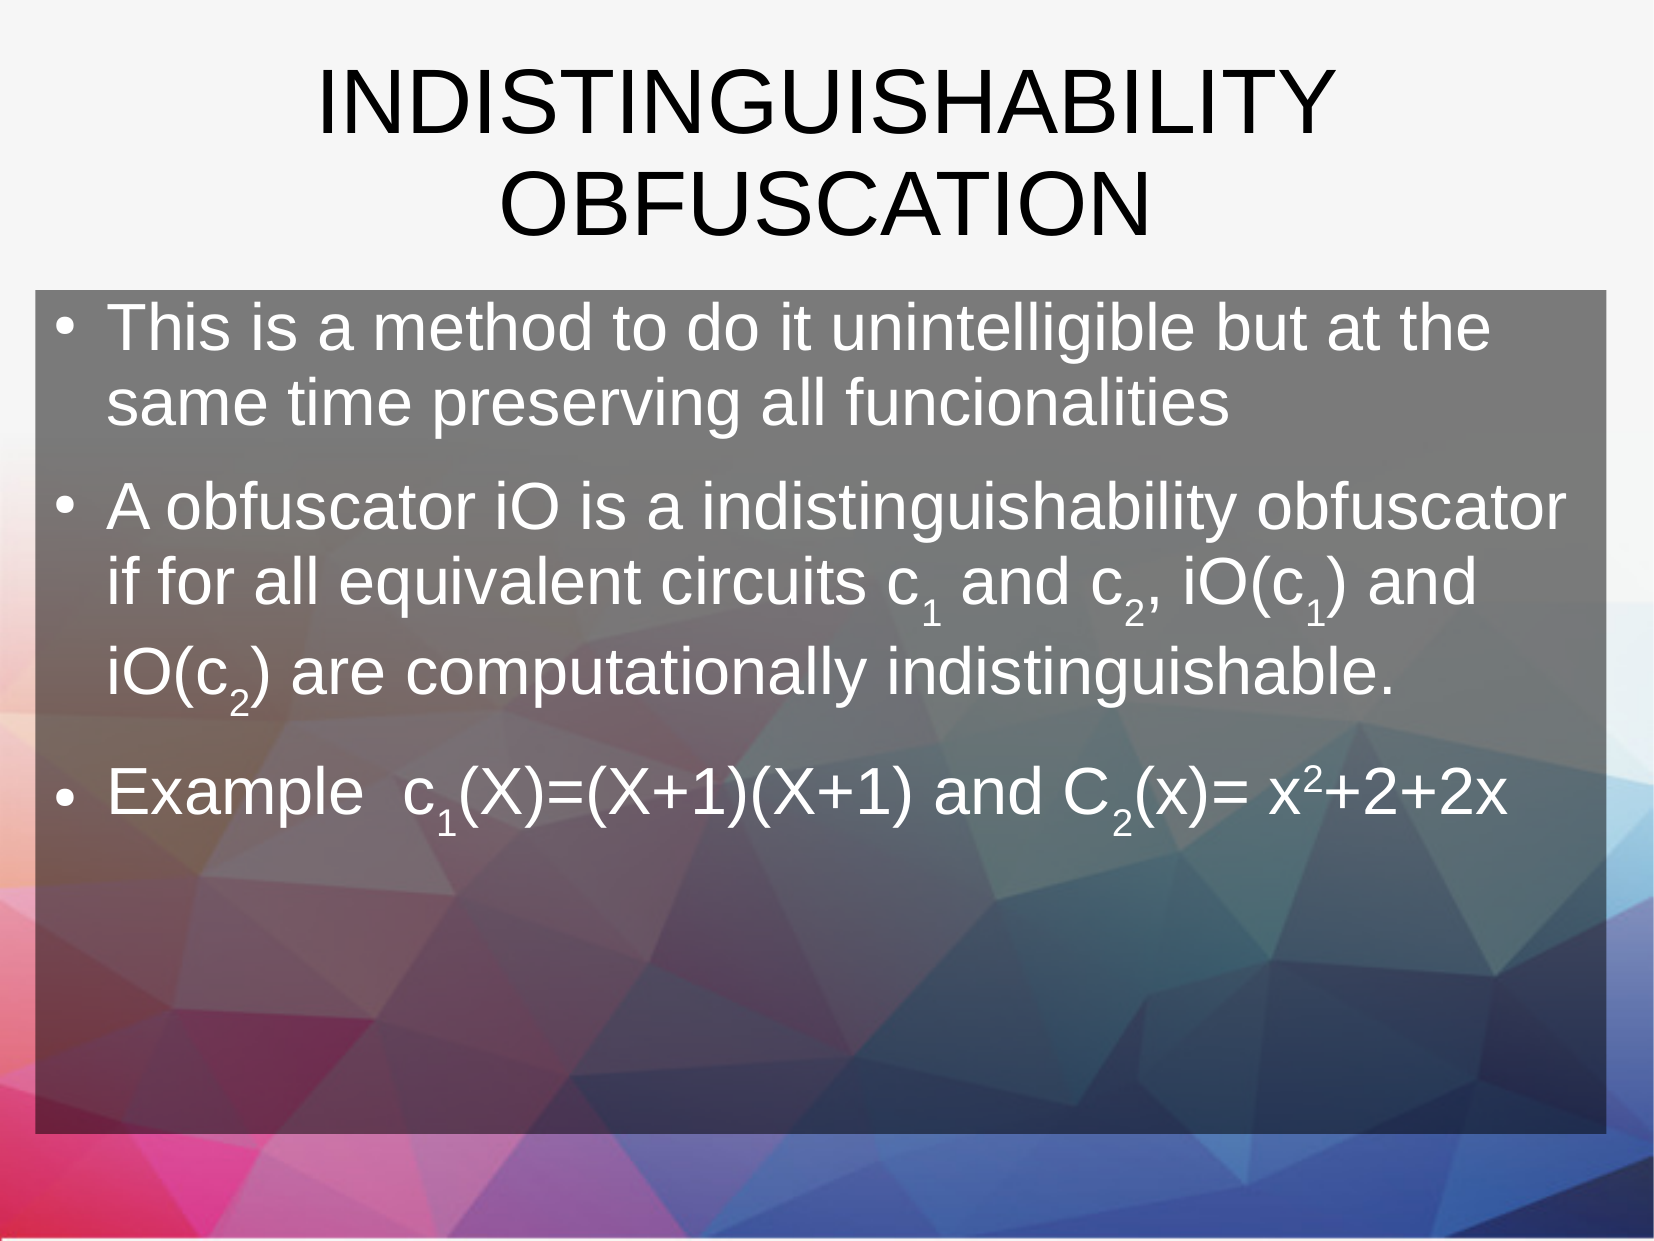

# INDISTINGUISHABILITY OBFUSCATION
This is a method to do it unintelligible but at the same time preserving all funcionalities
A obfuscator iO is a indistinguishability obfuscator if for all equivalent circuits c1 and c2, iO(c1) and iO(c2) are computationally indistinguishable.
Example c1(X)=(X+1)(X+1) and C2(x)= x2+2+2x